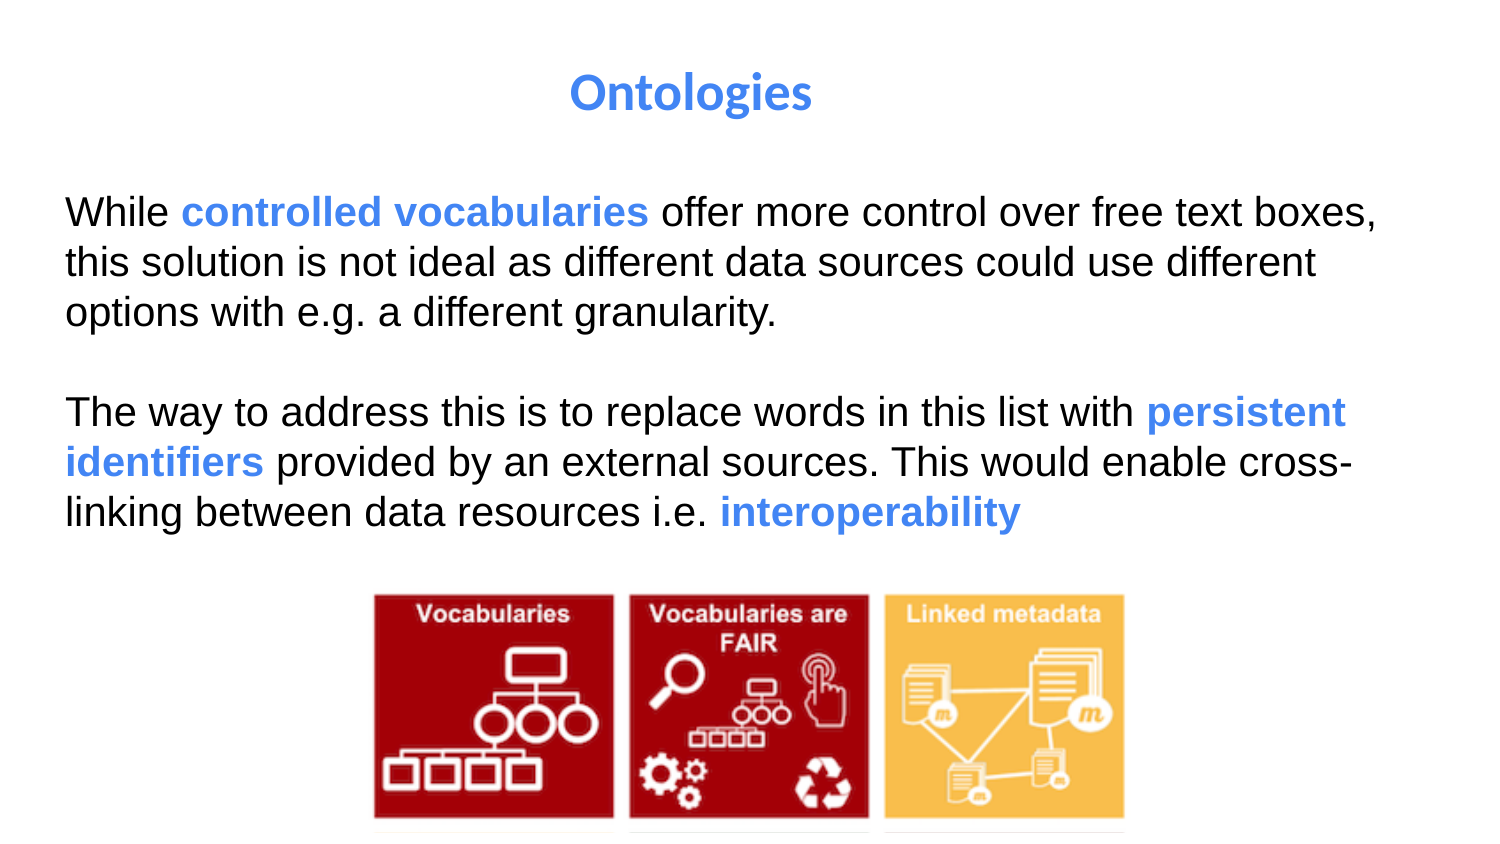

Ontologies
While controlled vocabularies offer more control over free text boxes, this solution is not ideal as different data sources could use different options with e.g. a different granularity.
The way to address this is to replace words in this list with persistent identifiers provided by an external sources. This would enable cross-linking between data resources i.e. interoperability